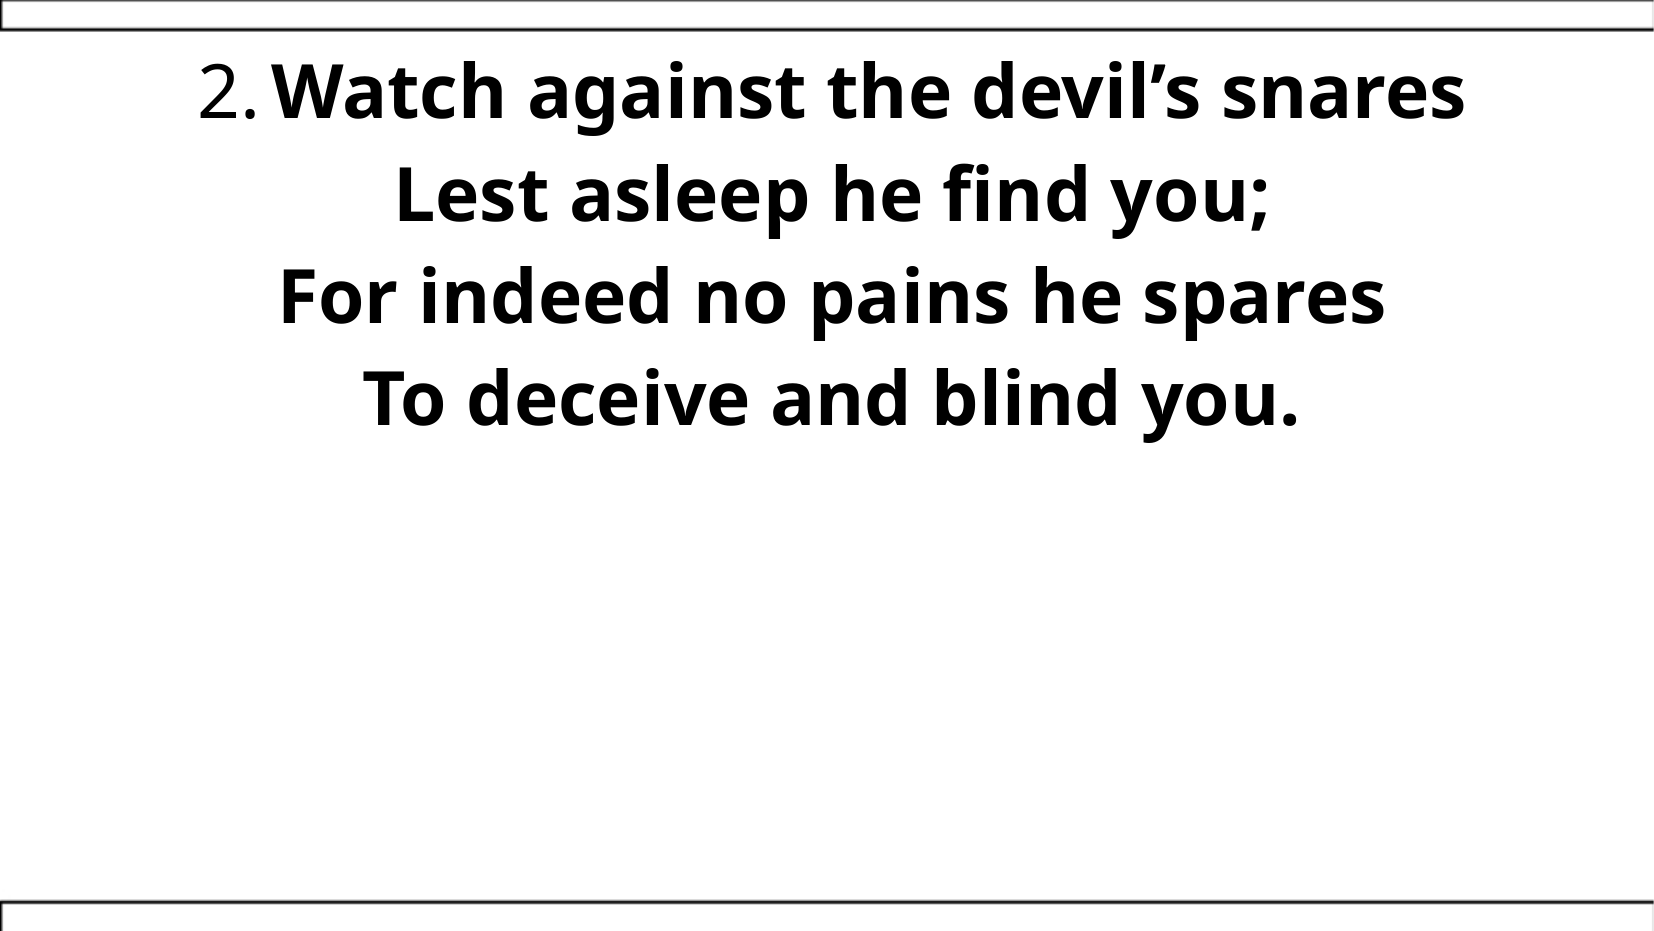

2.	Watch against the devil’s snares
Lest asleep he find you;
For indeed no pains he spares
To deceive and blind you.